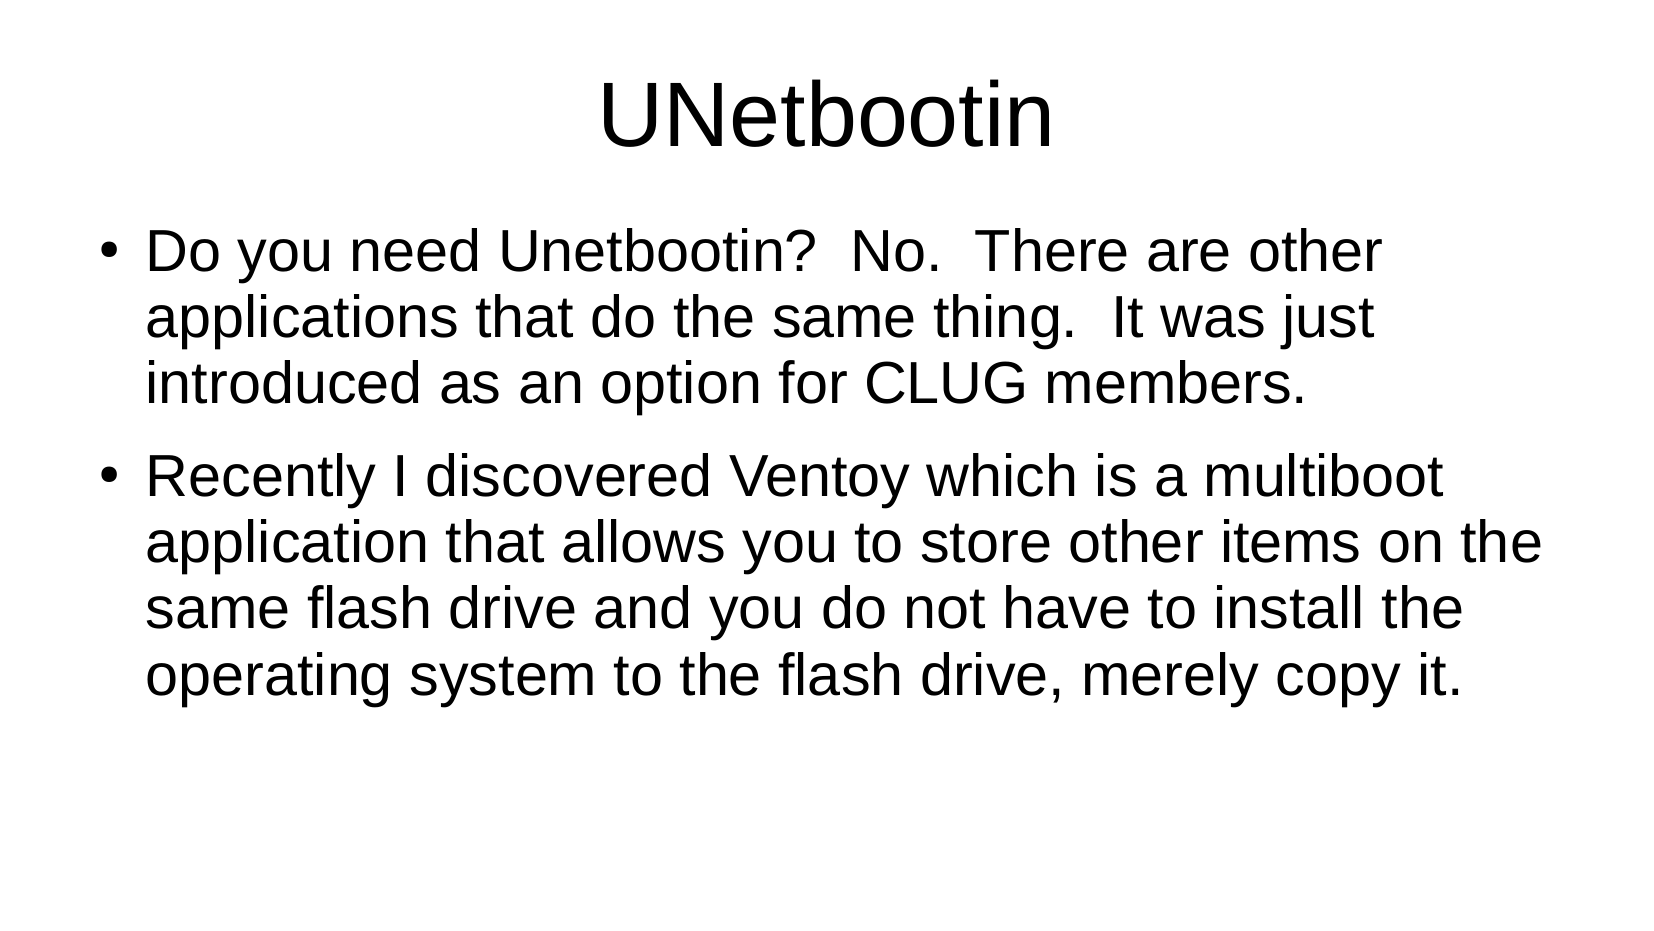

# UNetbootin
Do you need Unetbootin? No. There are other applications that do the same thing. It was just introduced as an option for CLUG members.
Recently I discovered Ventoy which is a multiboot application that allows you to store other items on the same flash drive and you do not have to install the operating system to the flash drive, merely copy it.